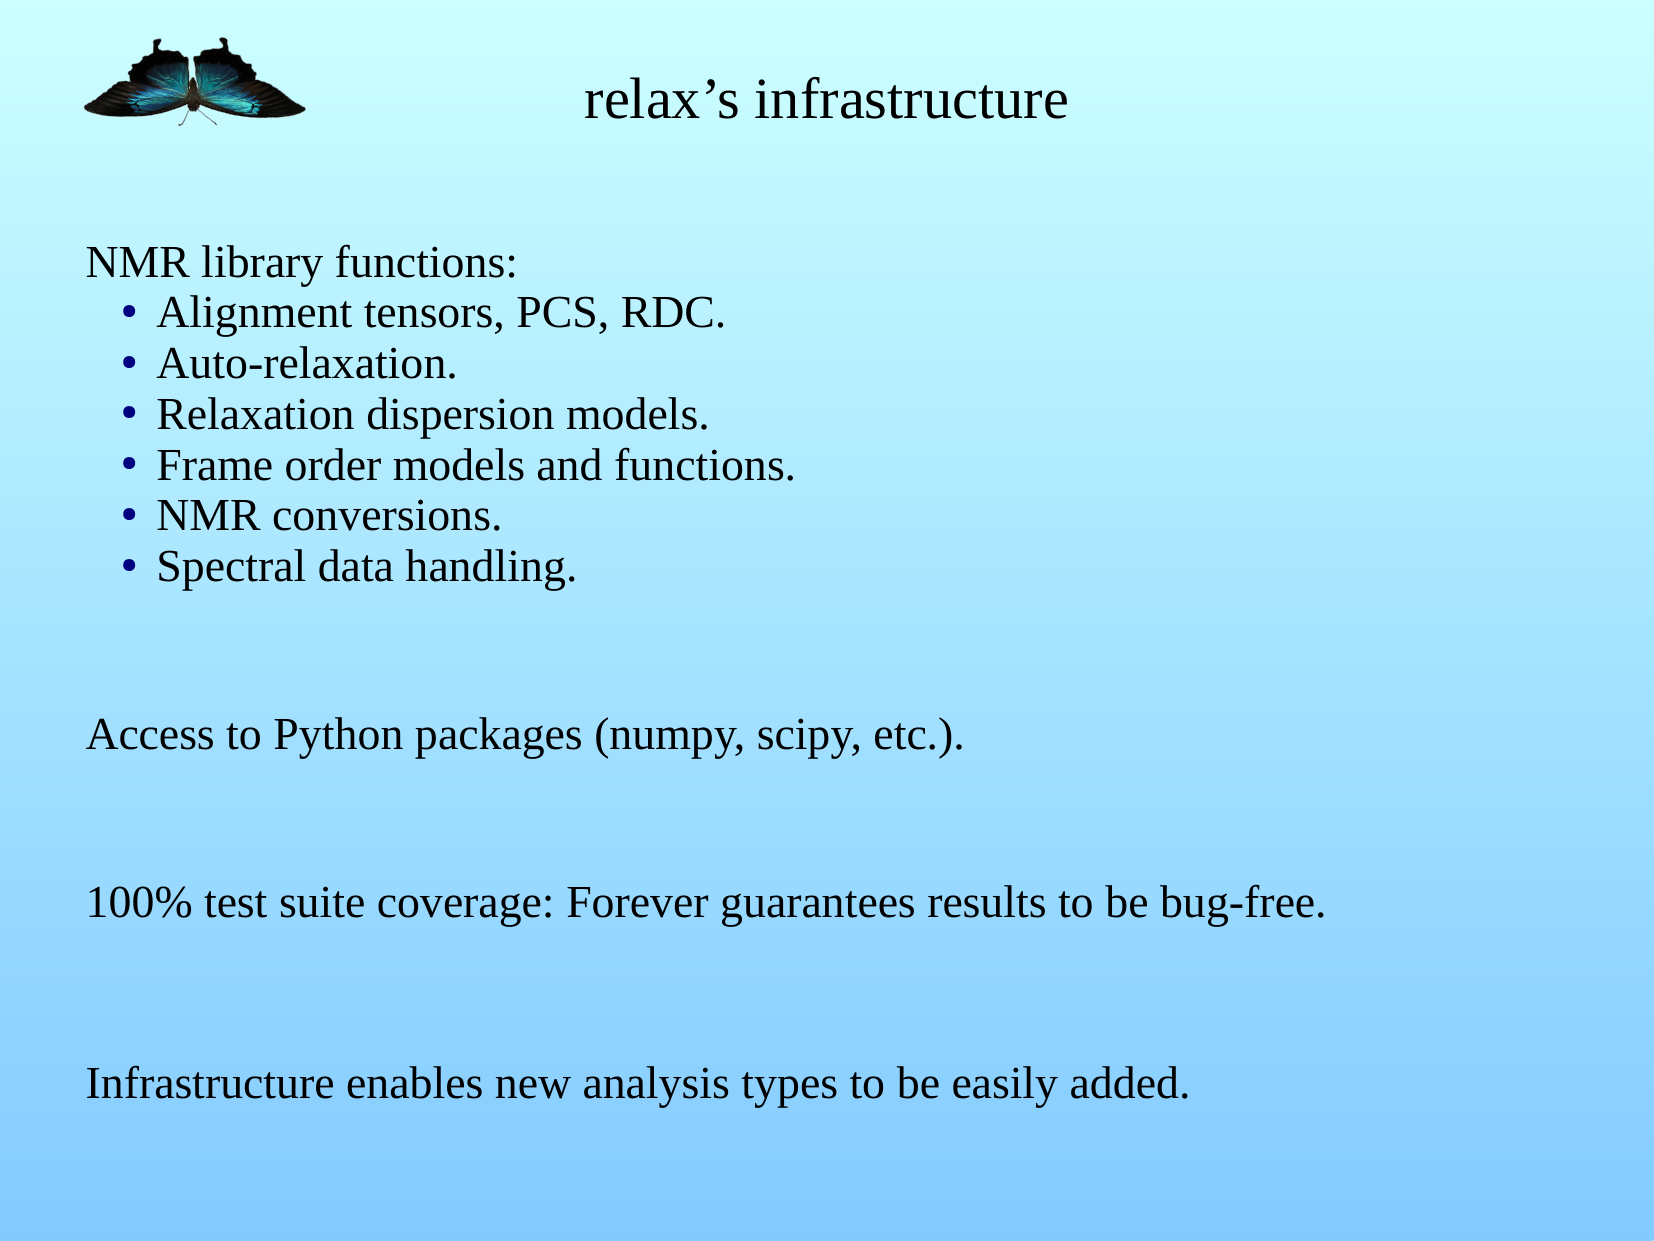

# relax’s infrastructure
NMR library functions:
Alignment tensors, PCS, RDC.
Auto-relaxation.
Relaxation dispersion models.
Frame order models and functions.
NMR conversions.
Spectral data handling.
Access to Python packages (numpy, scipy, etc.).
100% test suite coverage: Forever guarantees results to be bug-free.
Infrastructure enables new analysis types to be easily added.